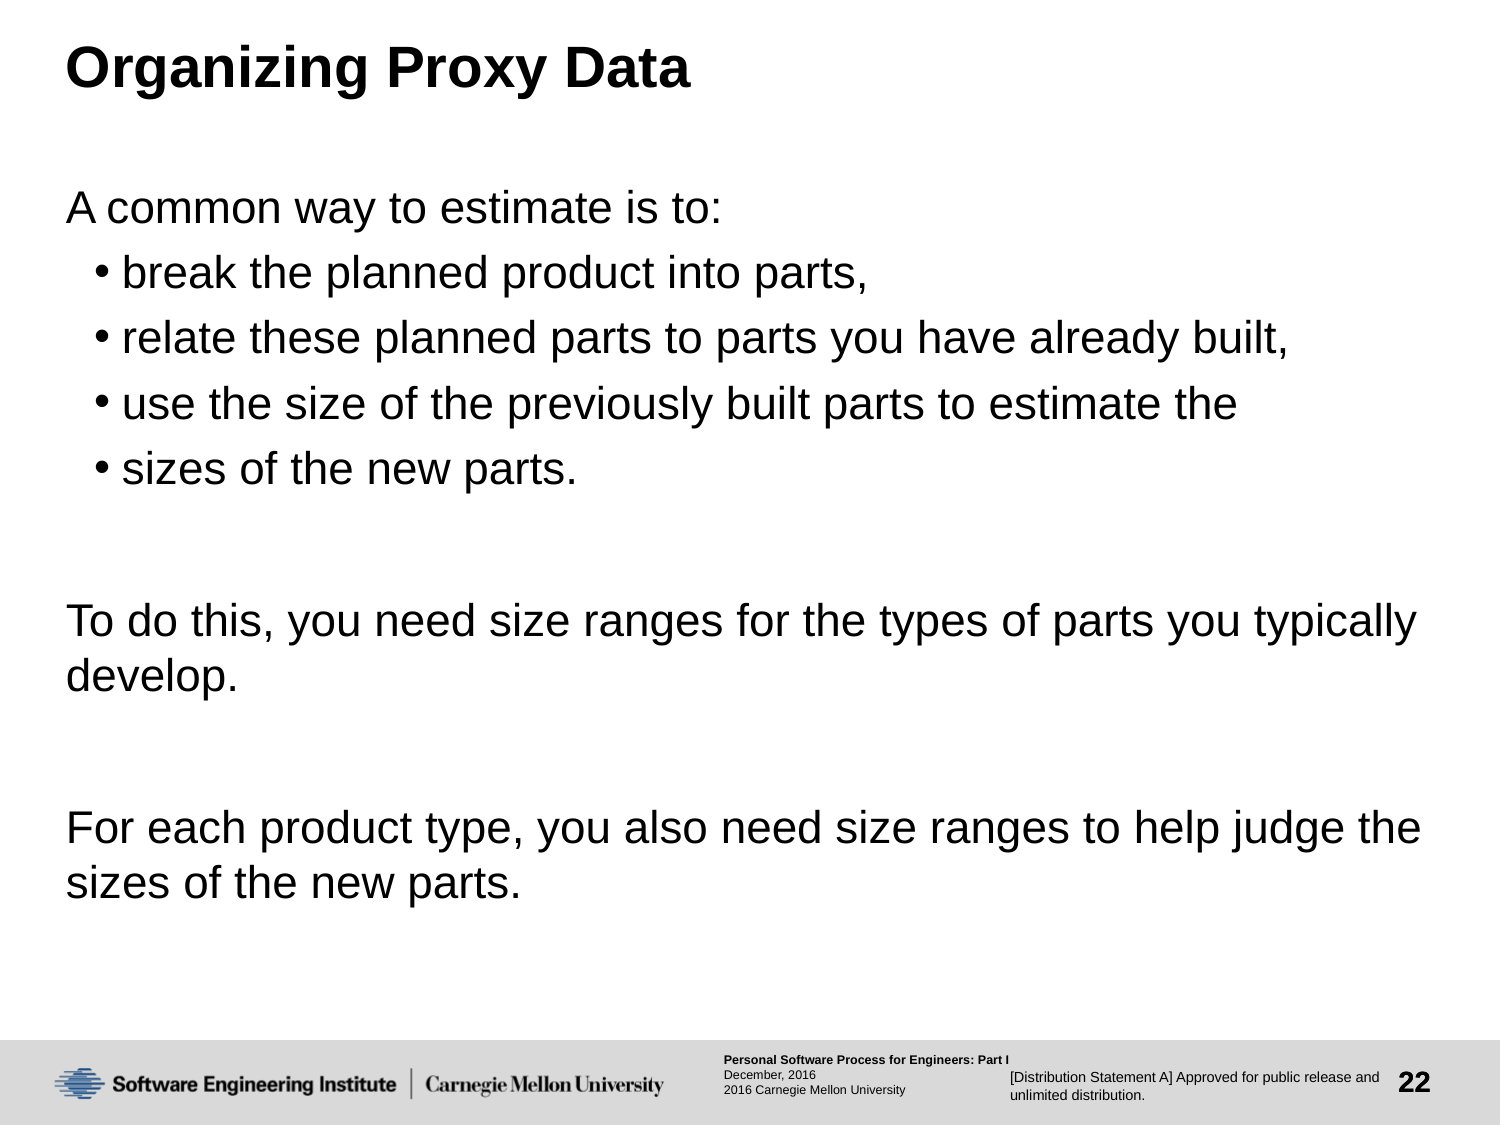

# Organizing Proxy Data
A common way to estimate is to:
break the planned product into parts,
relate these planned parts to parts you have already built,
use the size of the previously built parts to estimate the
sizes of the new parts.
To do this, you need size ranges for the types of parts you typically develop.
For each product type, you also need size ranges to help judge the sizes of the new parts.